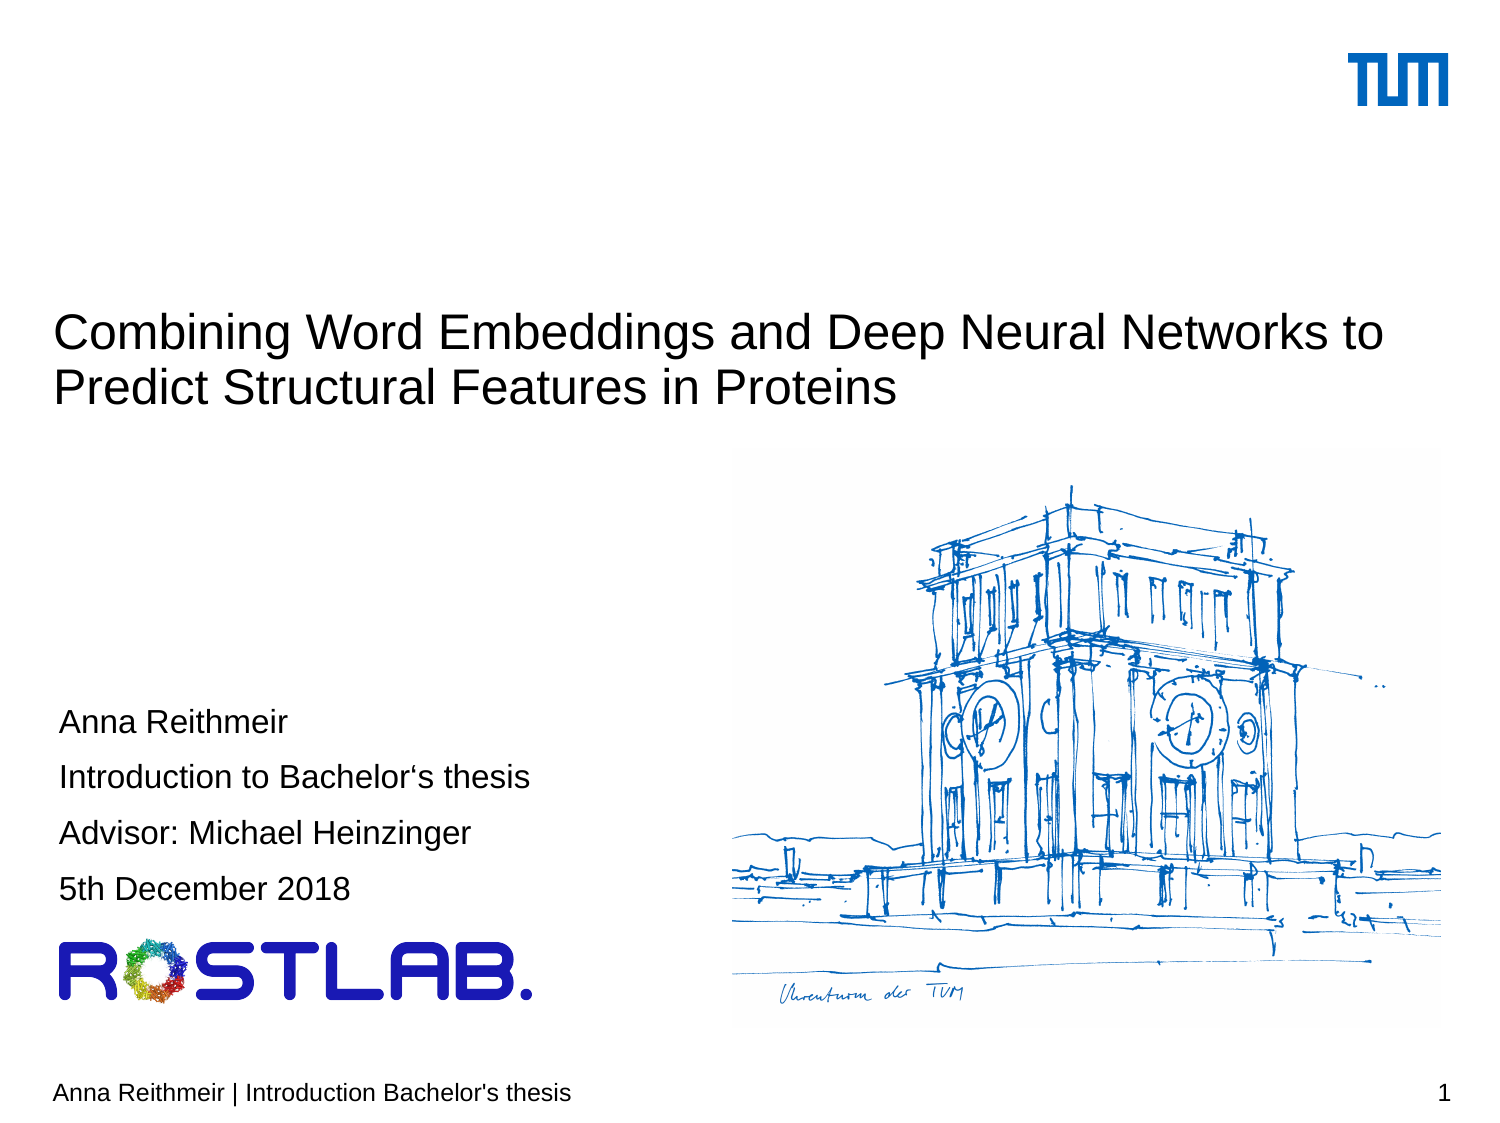

# Combining Word Embeddings and Deep Neural Networks to Predict Structural Features in Proteins
Anna Reithmeir
Introduction to Bachelor‘s thesis
Advisor: Michael Heinzinger
5th December 2018
Anna Reithmeir | Introduction Bachelor's thesis
1